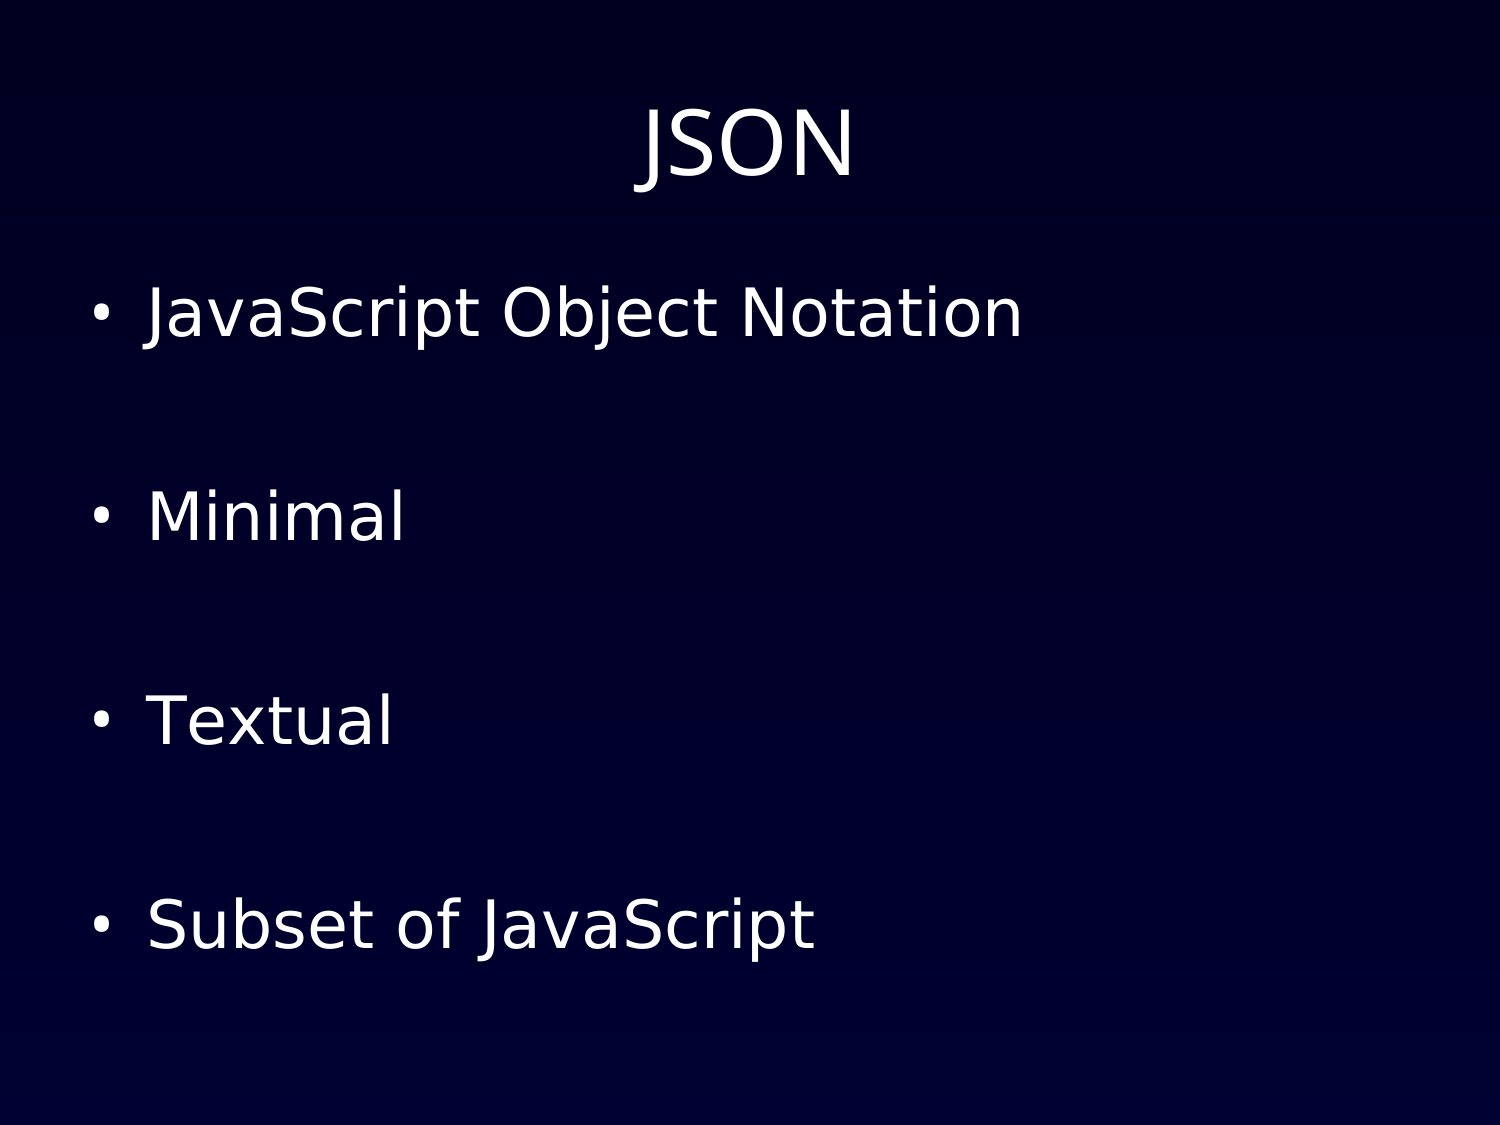

# JSON
JavaScript Object Notation
Minimal
Textual
Subset of JavaScript